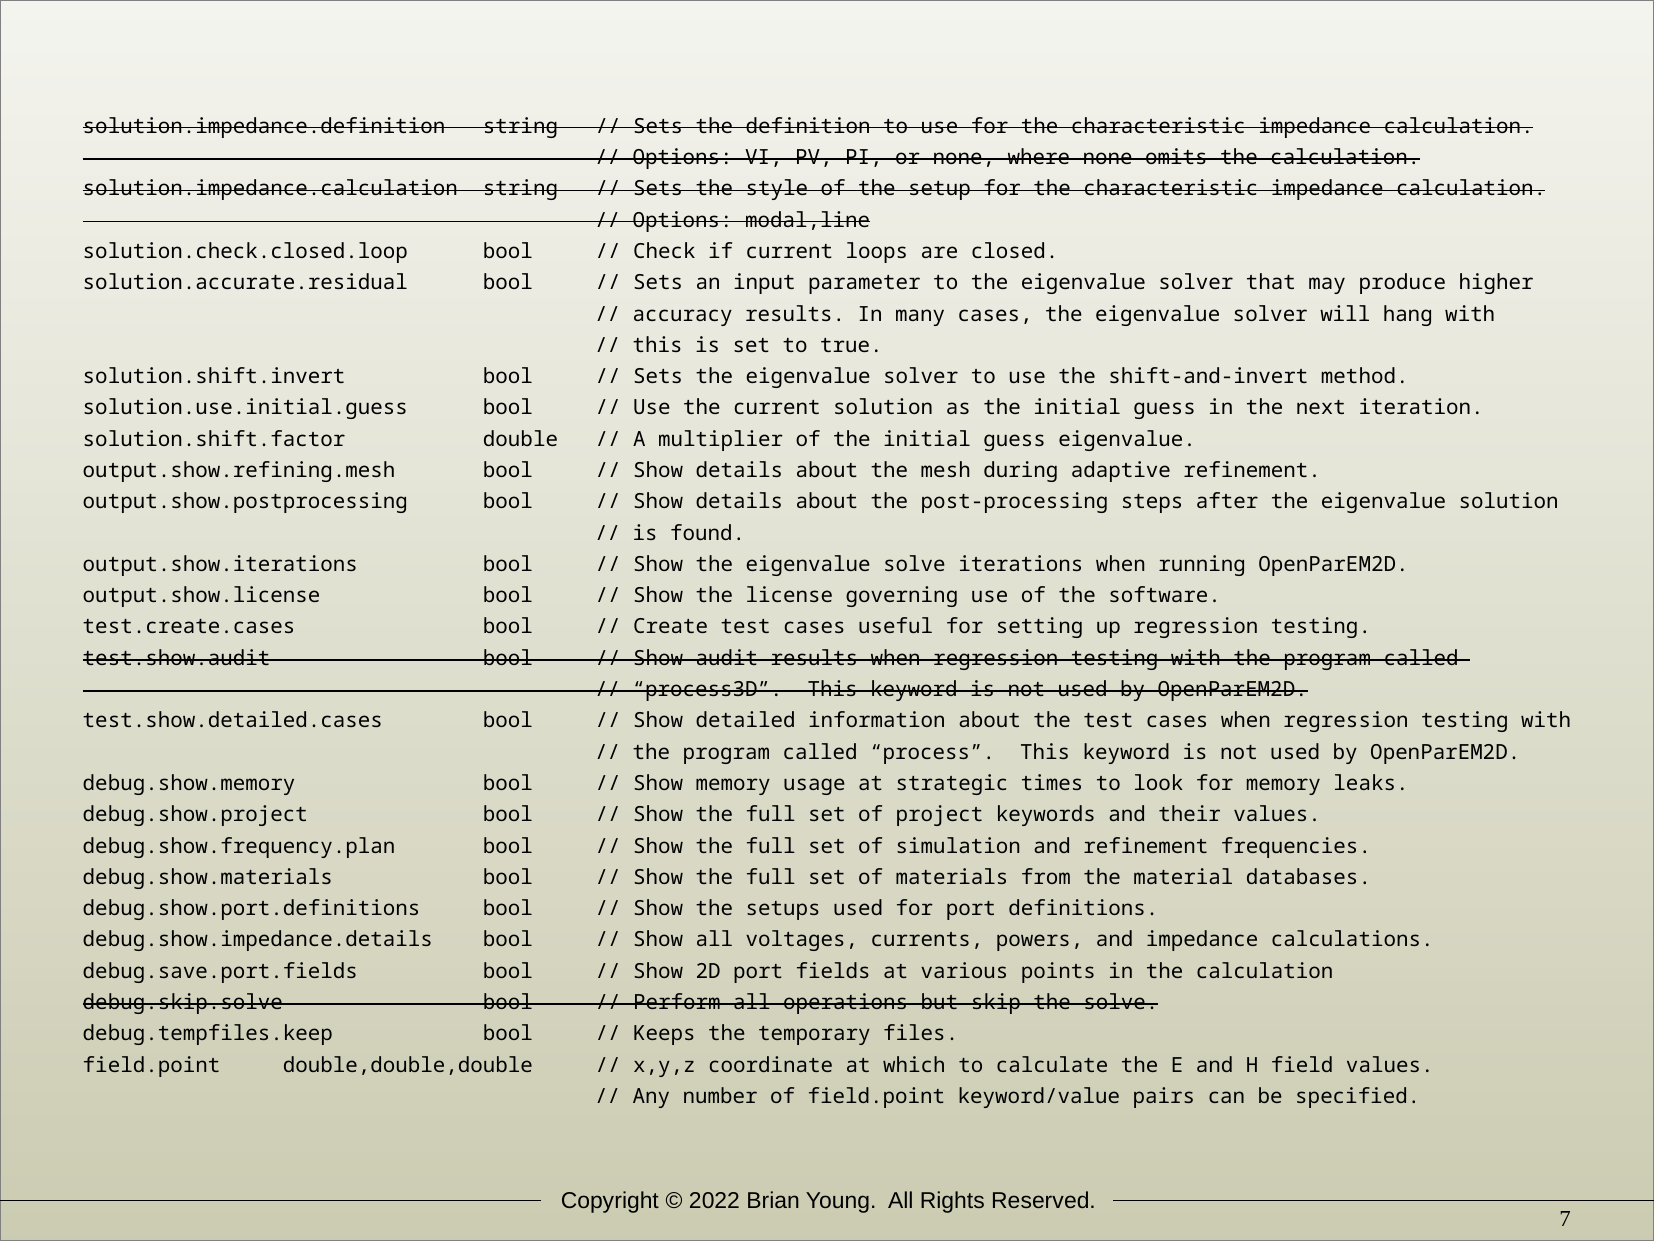

# solution.impedance.definition string // Sets the definition to use for the characteristic impedance calculation.
 // Options: VI, PV, PI, or none, where none omits the calculation.
solution.impedance.calculation string // Sets the style of the setup for the characteristic impedance calculation.
 // Options: modal,line
solution.check.closed.loop bool // Check if current loops are closed.
solution.accurate.residual bool // Sets an input parameter to the eigenvalue solver that may produce higher
 // accuracy results. In many cases, the eigenvalue solver will hang with
 // this is set to true.
solution.shift.invert bool // Sets the eigenvalue solver to use the shift-and-invert method.
solution.use.initial.guess bool // Use the current solution as the initial guess in the next iteration.
solution.shift.factor double // A multiplier of the initial guess eigenvalue.
output.show.refining.mesh bool // Show details about the mesh during adaptive refinement.
output.show.postprocessing bool // Show details about the post-processing steps after the eigenvalue solution
 // is found.
output.show.iterations bool // Show the eigenvalue solve iterations when running OpenParEM2D.
output.show.license bool // Show the license governing use of the software.
test.create.cases bool // Create test cases useful for setting up regression testing.
test.show.audit bool // Show audit results when regression testing with the program called
 // “process3D”. This keyword is not used by OpenParEM2D.
test.show.detailed.cases bool // Show detailed information about the test cases when regression testing with
 // the program called “process”. This keyword is not used by OpenParEM2D.
debug.show.memory bool // Show memory usage at strategic times to look for memory leaks.
debug.show.project bool // Show the full set of project keywords and their values.
debug.show.frequency.plan bool // Show the full set of simulation and refinement frequencies.
debug.show.materials bool // Show the full set of materials from the material databases.
debug.show.port.definitions bool // Show the setups used for port definitions.
debug.show.impedance.details bool // Show all voltages, currents, powers, and impedance calculations.
debug.save.port.fields bool // Show 2D port fields at various points in the calculation
debug.skip.solve bool // Perform all operations but skip the solve.
debug.tempfiles.keep bool // Keeps the temporary files.
field.point double,double,double // x,y,z coordinate at which to calculate the E and H field values.
 // Any number of field.point keyword/value pairs can be specified.
7